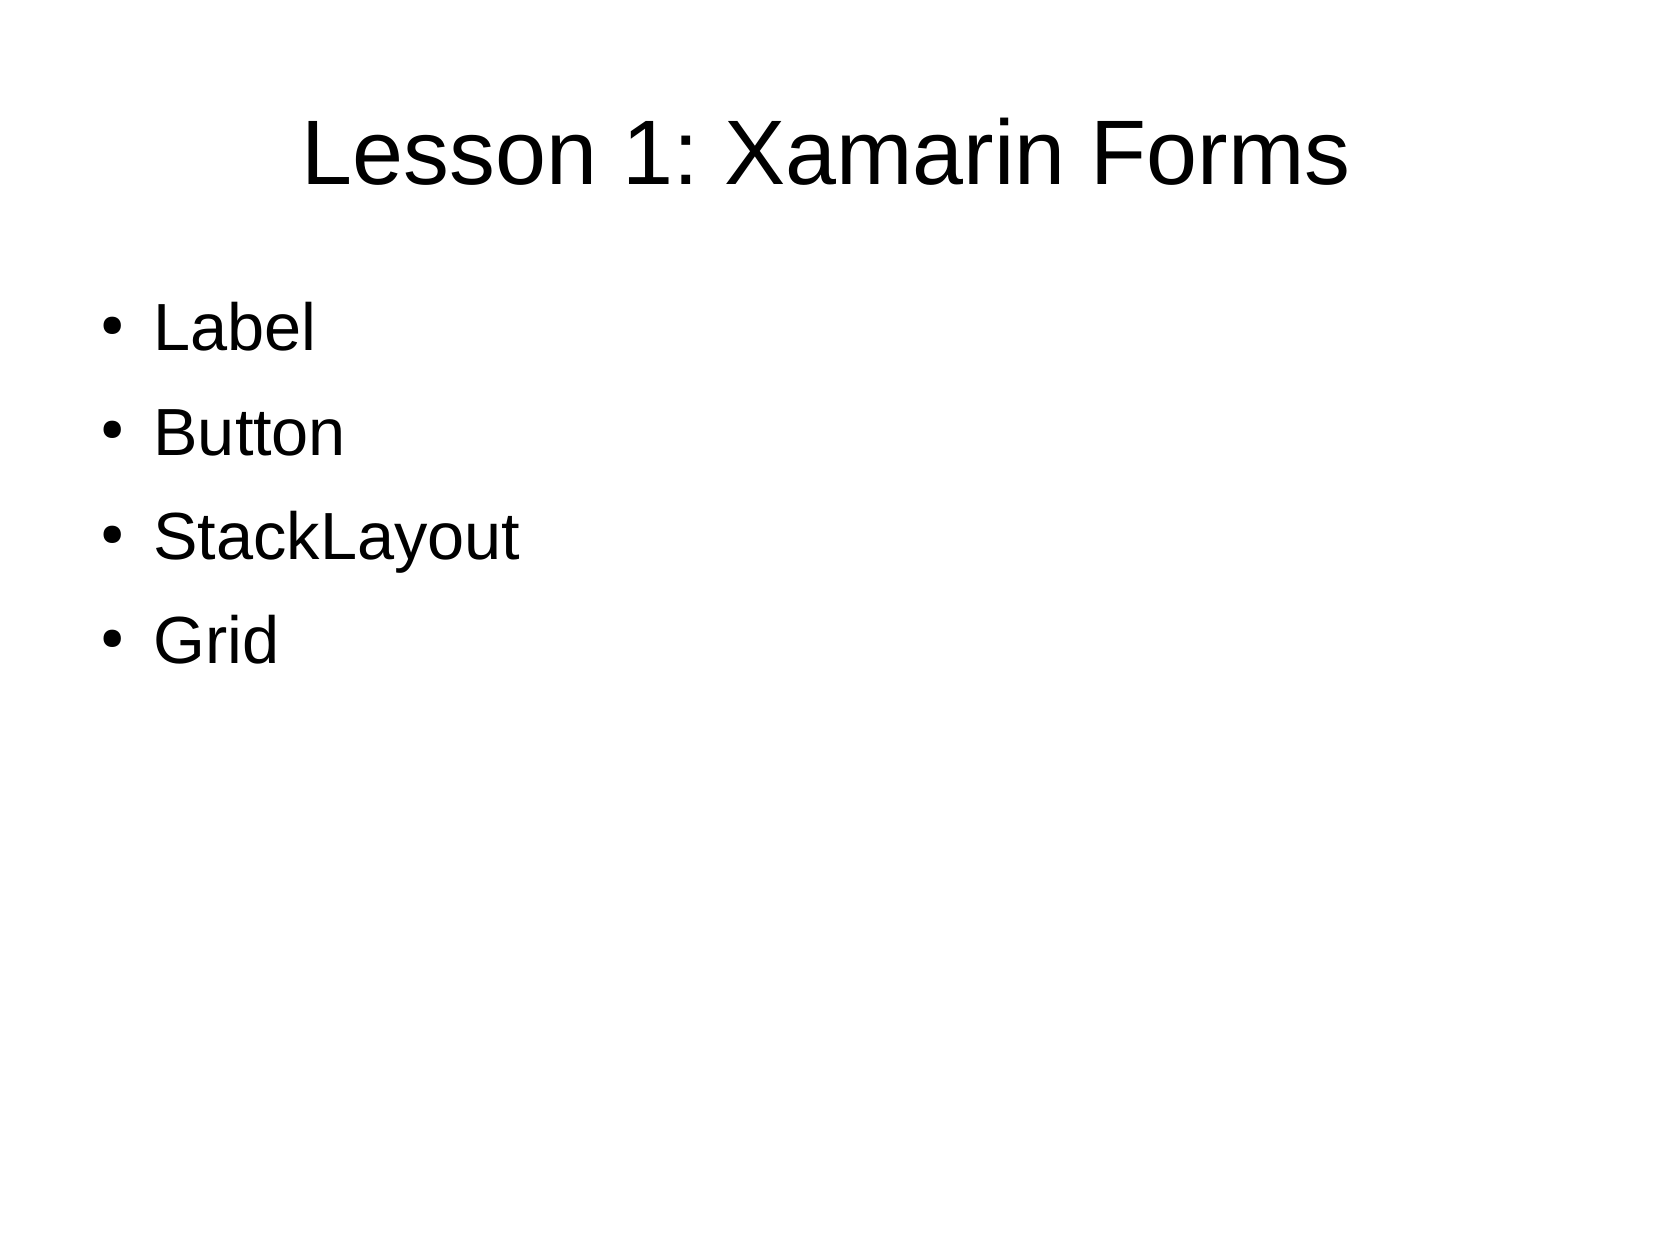

# Lesson 1: Xamarin Forms
Label
Button
StackLayout
Grid